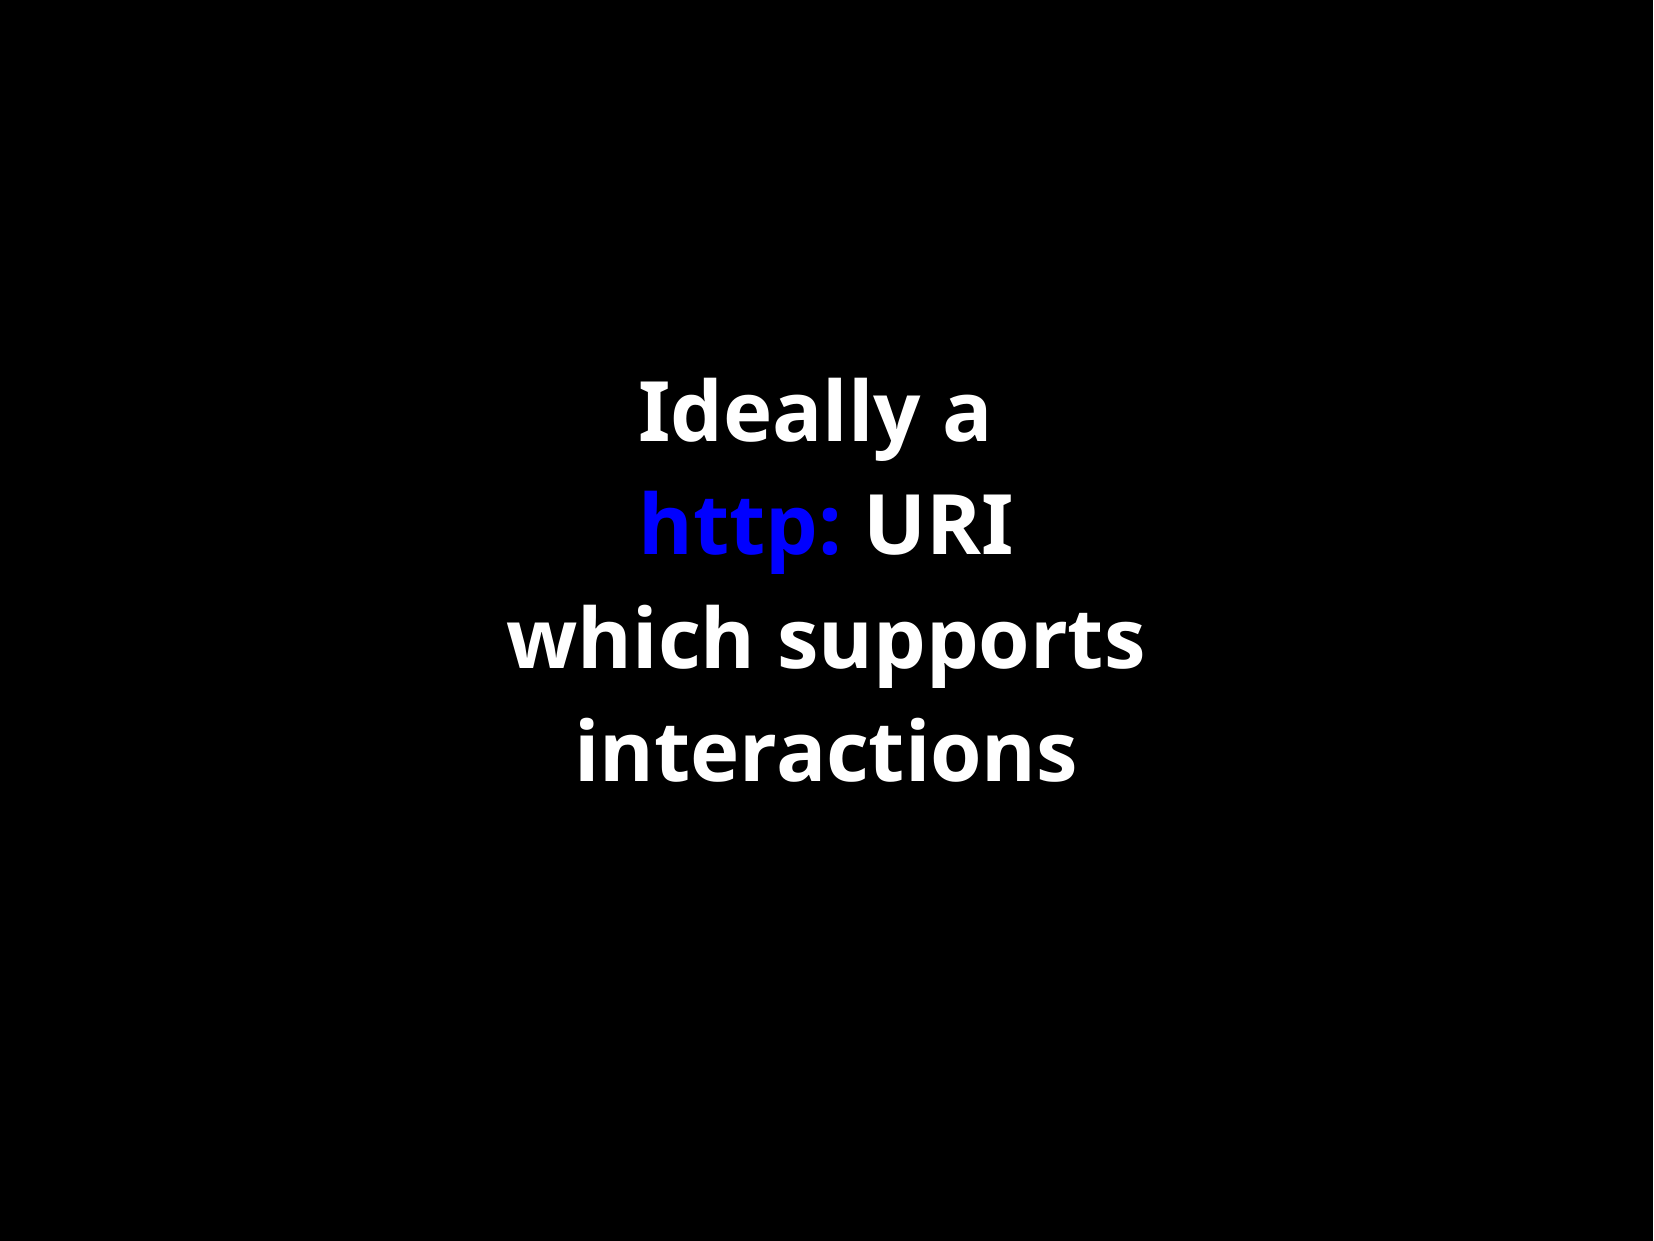

# Ideally a
http: URI
which supports
interactions